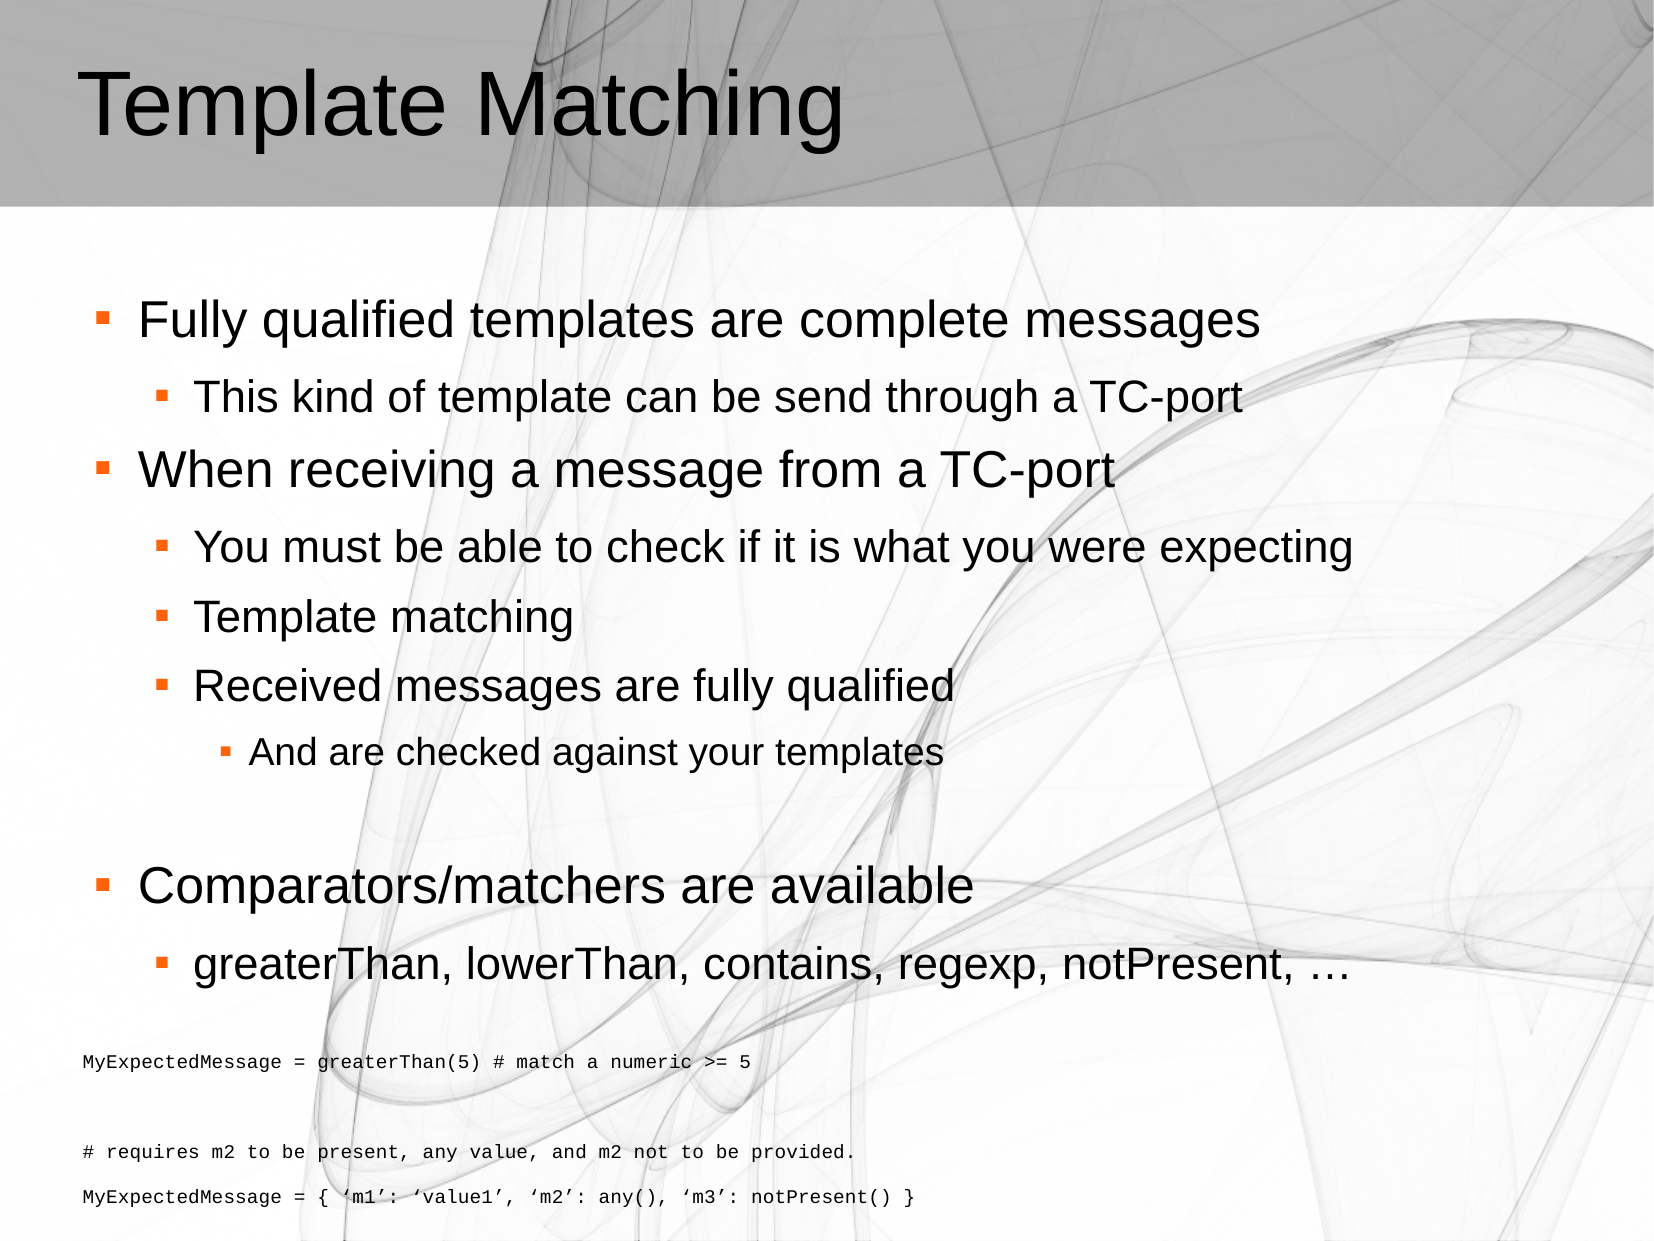

# Template Matching
Fully qualified templates are complete messages
This kind of template can be send through a TC-port
When receiving a message from a TC-port
You must be able to check if it is what you were expecting
Template matching
Received messages are fully qualified
And are checked against your templates
Comparators/matchers are available
greaterThan, lowerThan, contains, regexp, notPresent, …
MyExpectedMessage = greaterThan(5) # match a numeric >= 5
# requires m2 to be present, any value, and m2 not to be provided.
MyExpectedMessage = { ‘m1’: ‘value1’, ‘m2’: any(), ‘m3’: notPresent() }